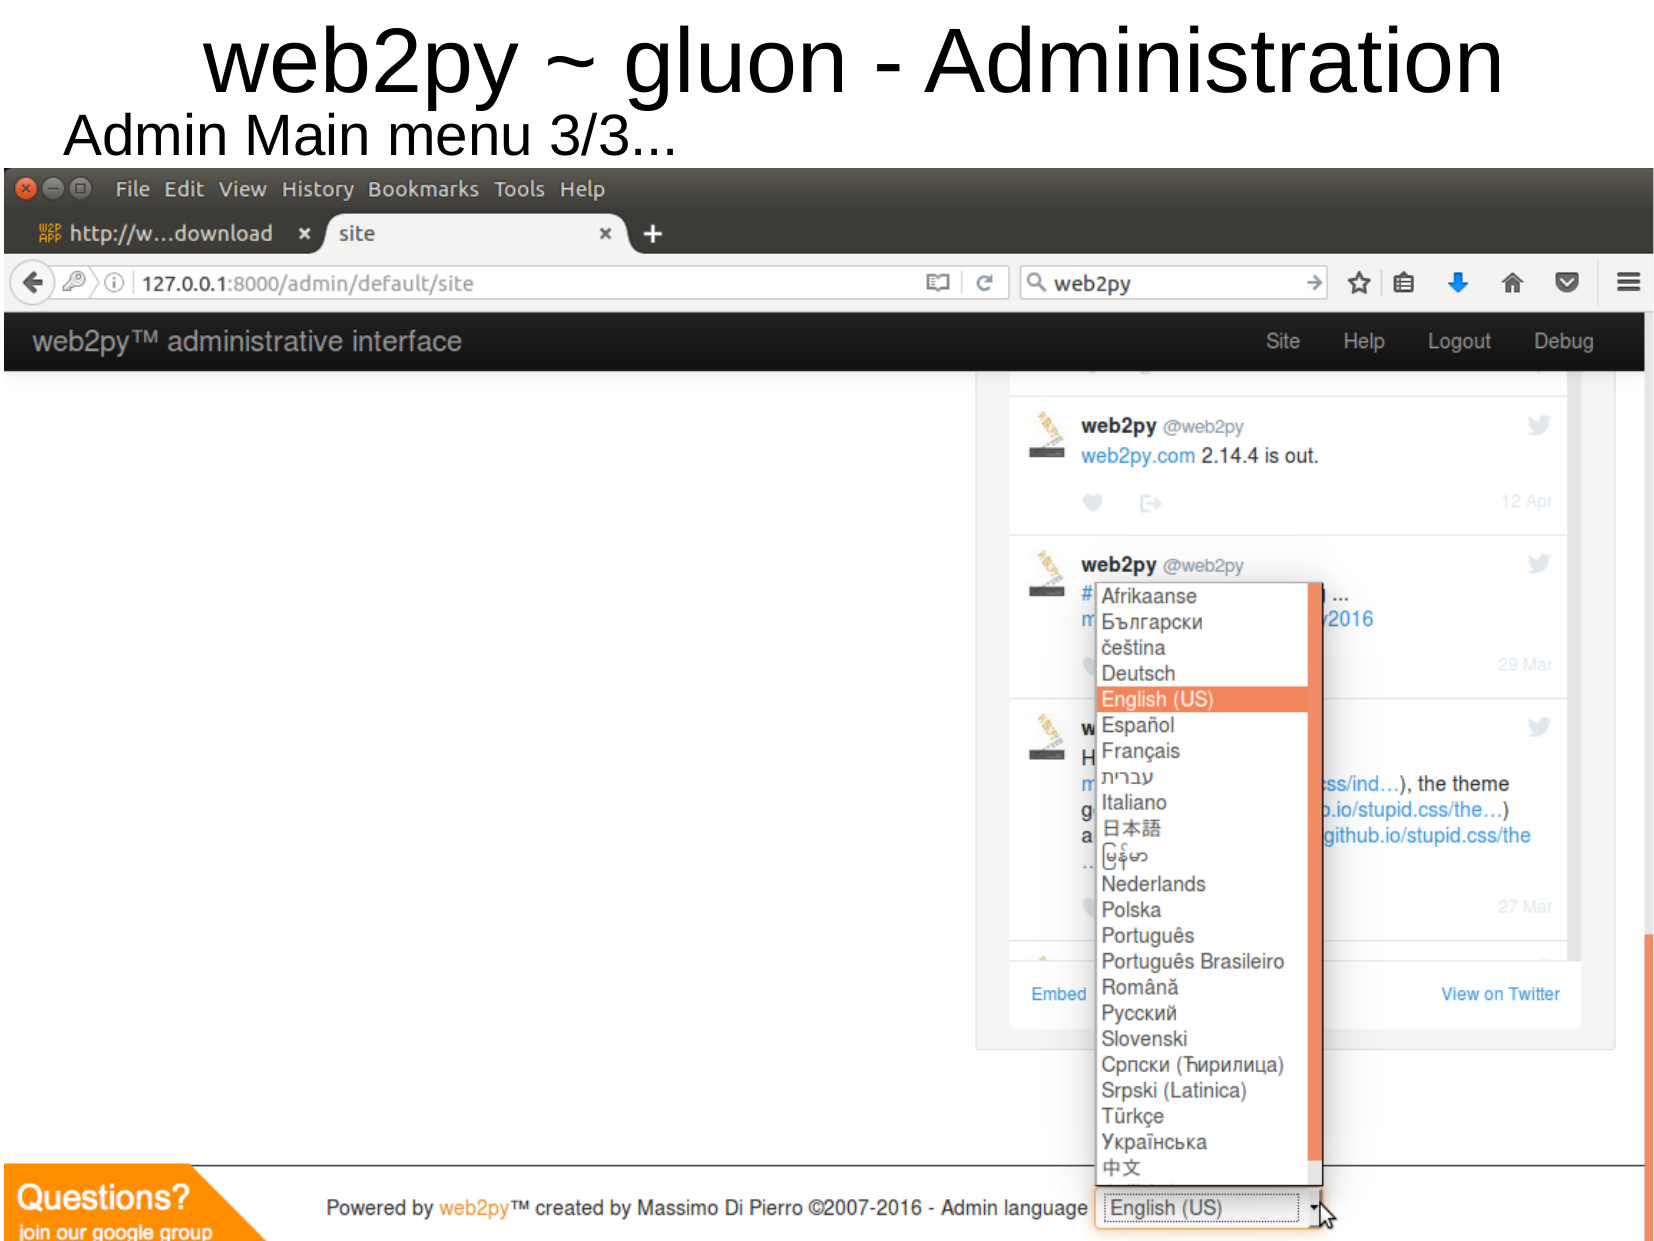

# web2py ~ gluon - Administration
Admin Main menu 3/3...